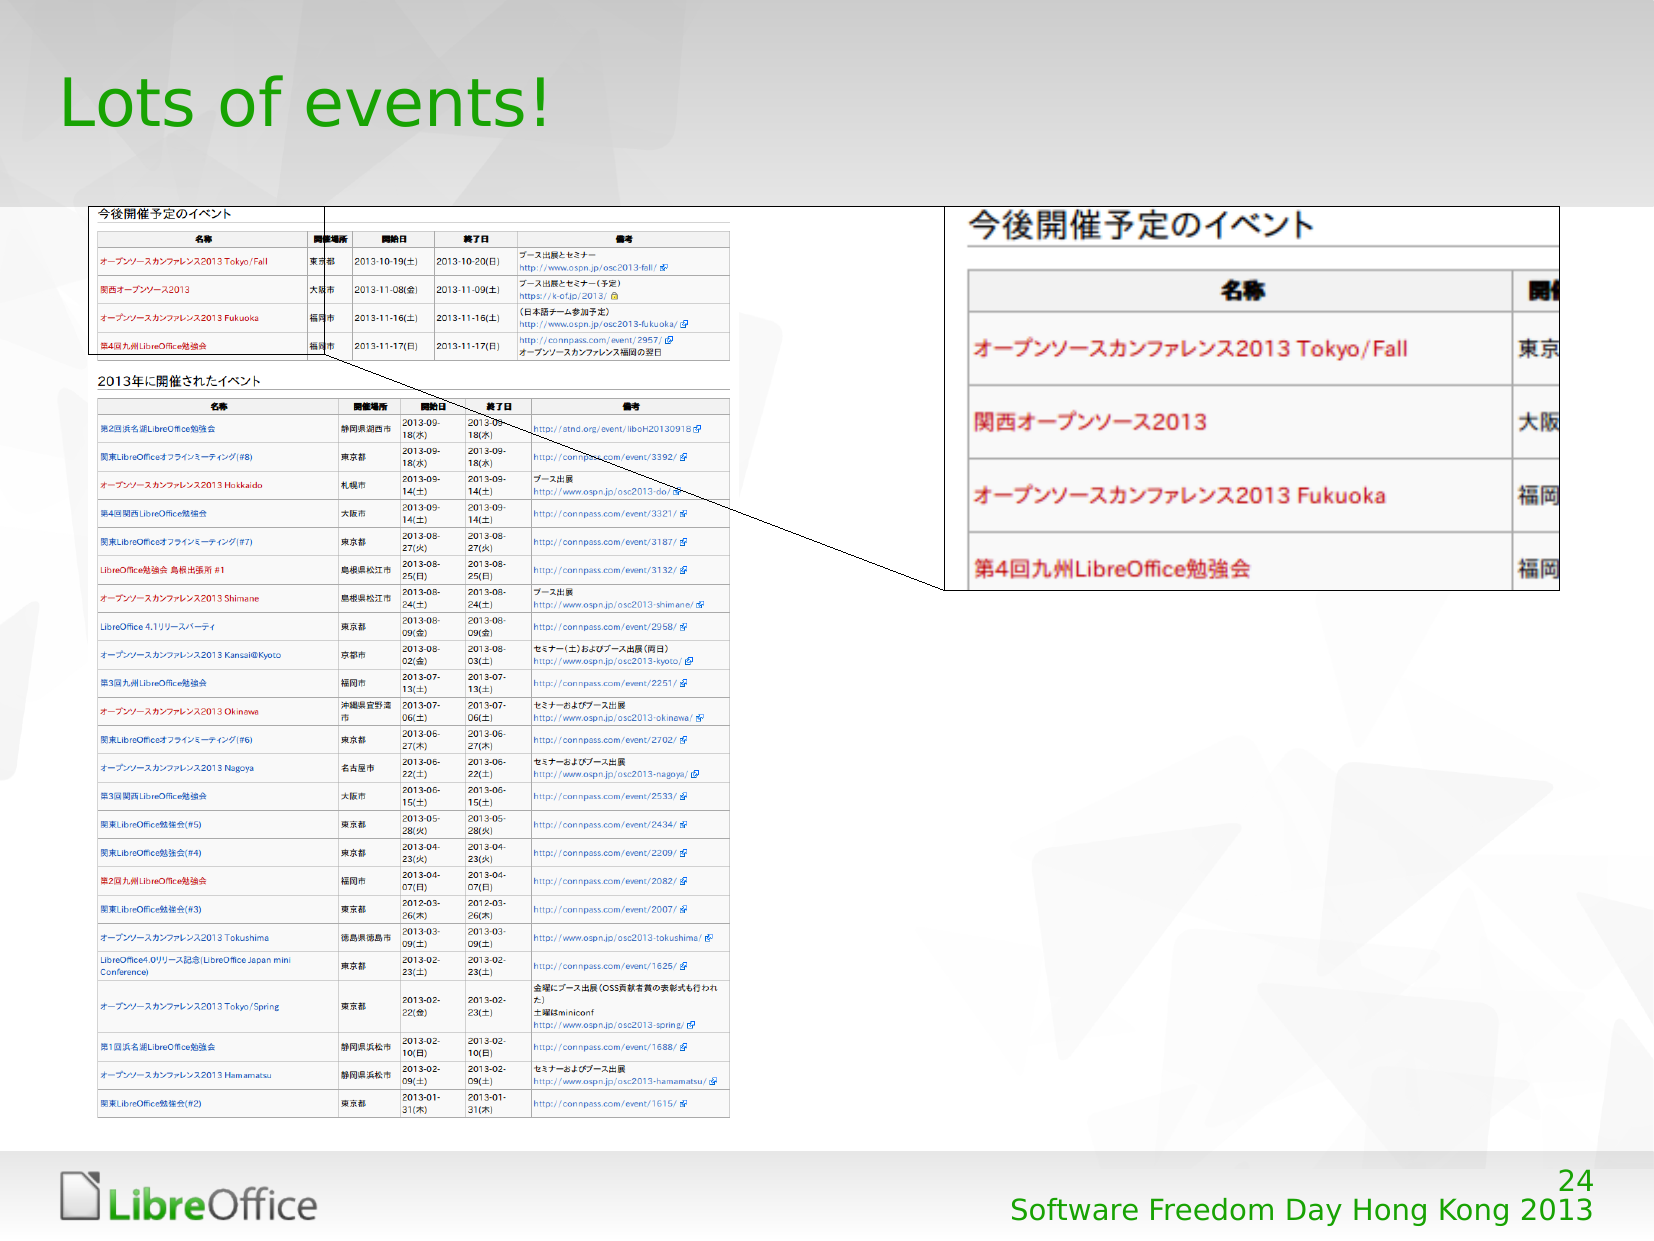

# Lots of events!
24
Software Freedom Day Hong Kong 2013